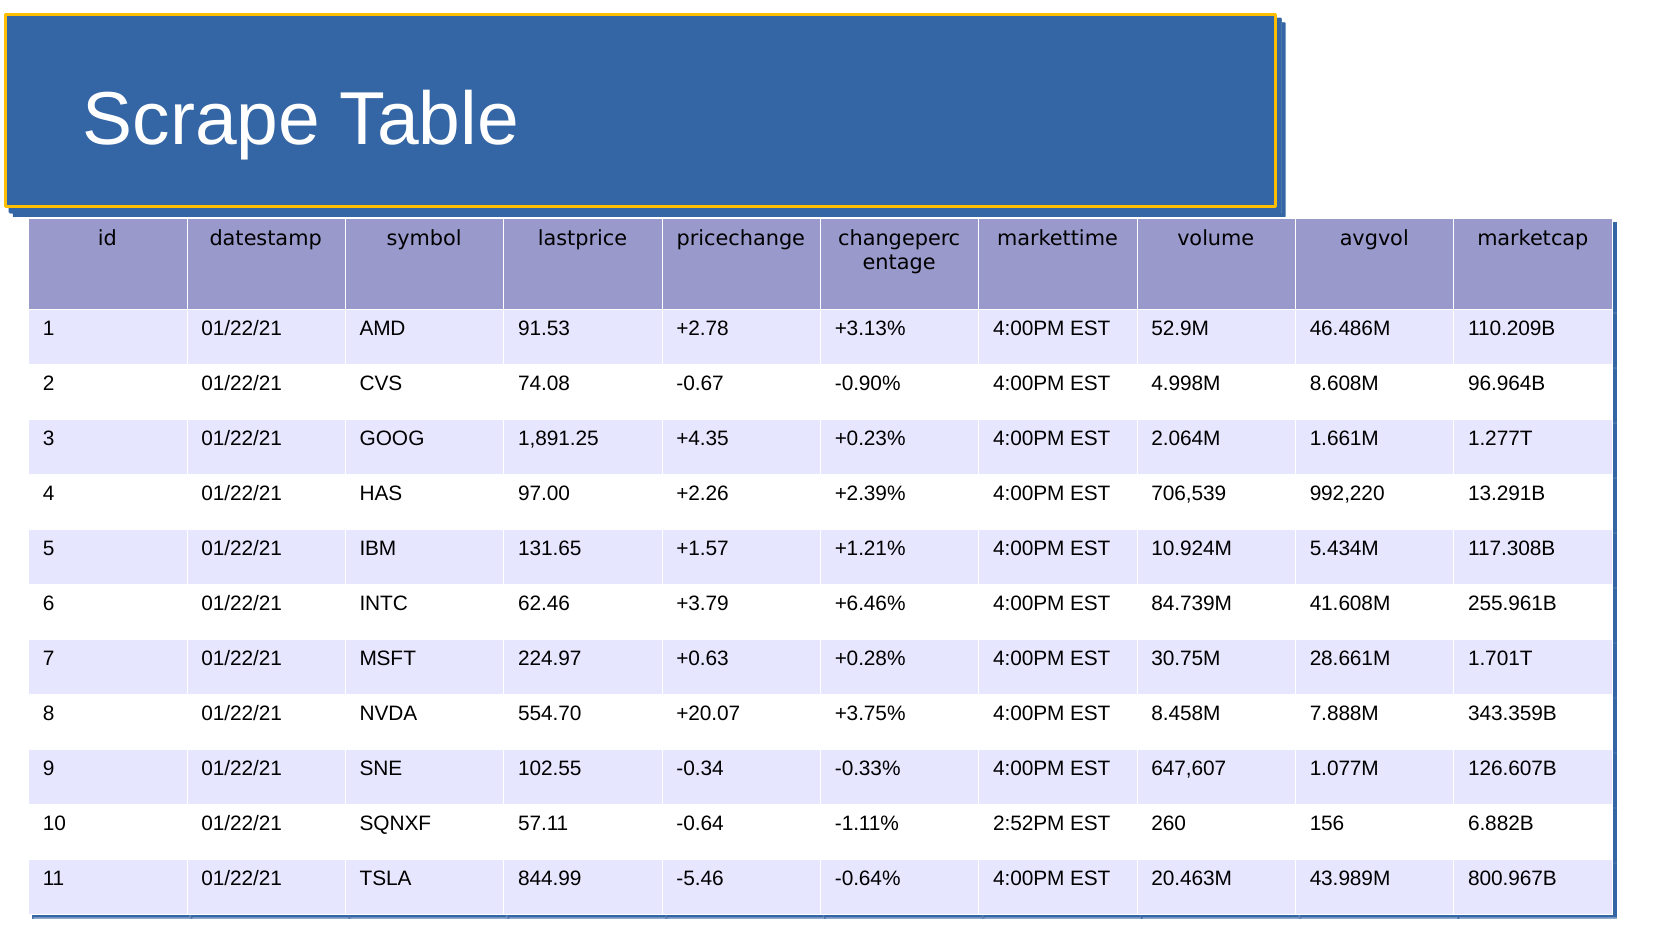

# Scrape Table
| id | datestamp | symbol | lastprice | pricechange | changepercentage | markettime | volume | avgvol | marketcap |
| --- | --- | --- | --- | --- | --- | --- | --- | --- | --- |
| 1 | 01/22/21 | AMD | 91.53 | +2.78 | +3.13% | 4:00PM EST | 52.9M | 46.486M | 110.209B |
| 2 | 01/22/21 | CVS | 74.08 | -0.67 | -0.90% | 4:00PM EST | 4.998M | 8.608M | 96.964B |
| 3 | 01/22/21 | GOOG | 1,891.25 | +4.35 | +0.23% | 4:00PM EST | 2.064M | 1.661M | 1.277T |
| 4 | 01/22/21 | HAS | 97.00 | +2.26 | +2.39% | 4:00PM EST | 706,539 | 992,220 | 13.291B |
| 5 | 01/22/21 | IBM | 131.65 | +1.57 | +1.21% | 4:00PM EST | 10.924M | 5.434M | 117.308B |
| 6 | 01/22/21 | INTC | 62.46 | +3.79 | +6.46% | 4:00PM EST | 84.739M | 41.608M | 255.961B |
| 7 | 01/22/21 | MSFT | 224.97 | +0.63 | +0.28% | 4:00PM EST | 30.75M | 28.661M | 1.701T |
| 8 | 01/22/21 | NVDA | 554.70 | +20.07 | +3.75% | 4:00PM EST | 8.458M | 7.888M | 343.359B |
| 9 | 01/22/21 | SNE | 102.55 | -0.34 | -0.33% | 4:00PM EST | 647,607 | 1.077M | 126.607B |
| 10 | 01/22/21 | SQNXF | 57.11 | -0.64 | -1.11% | 2:52PM EST | 260 | 156 | 6.882B |
| 11 | 01/22/21 | TSLA | 844.99 | -5.46 | -0.64% | 4:00PM EST | 20.463M | 43.989M | 800.967B |